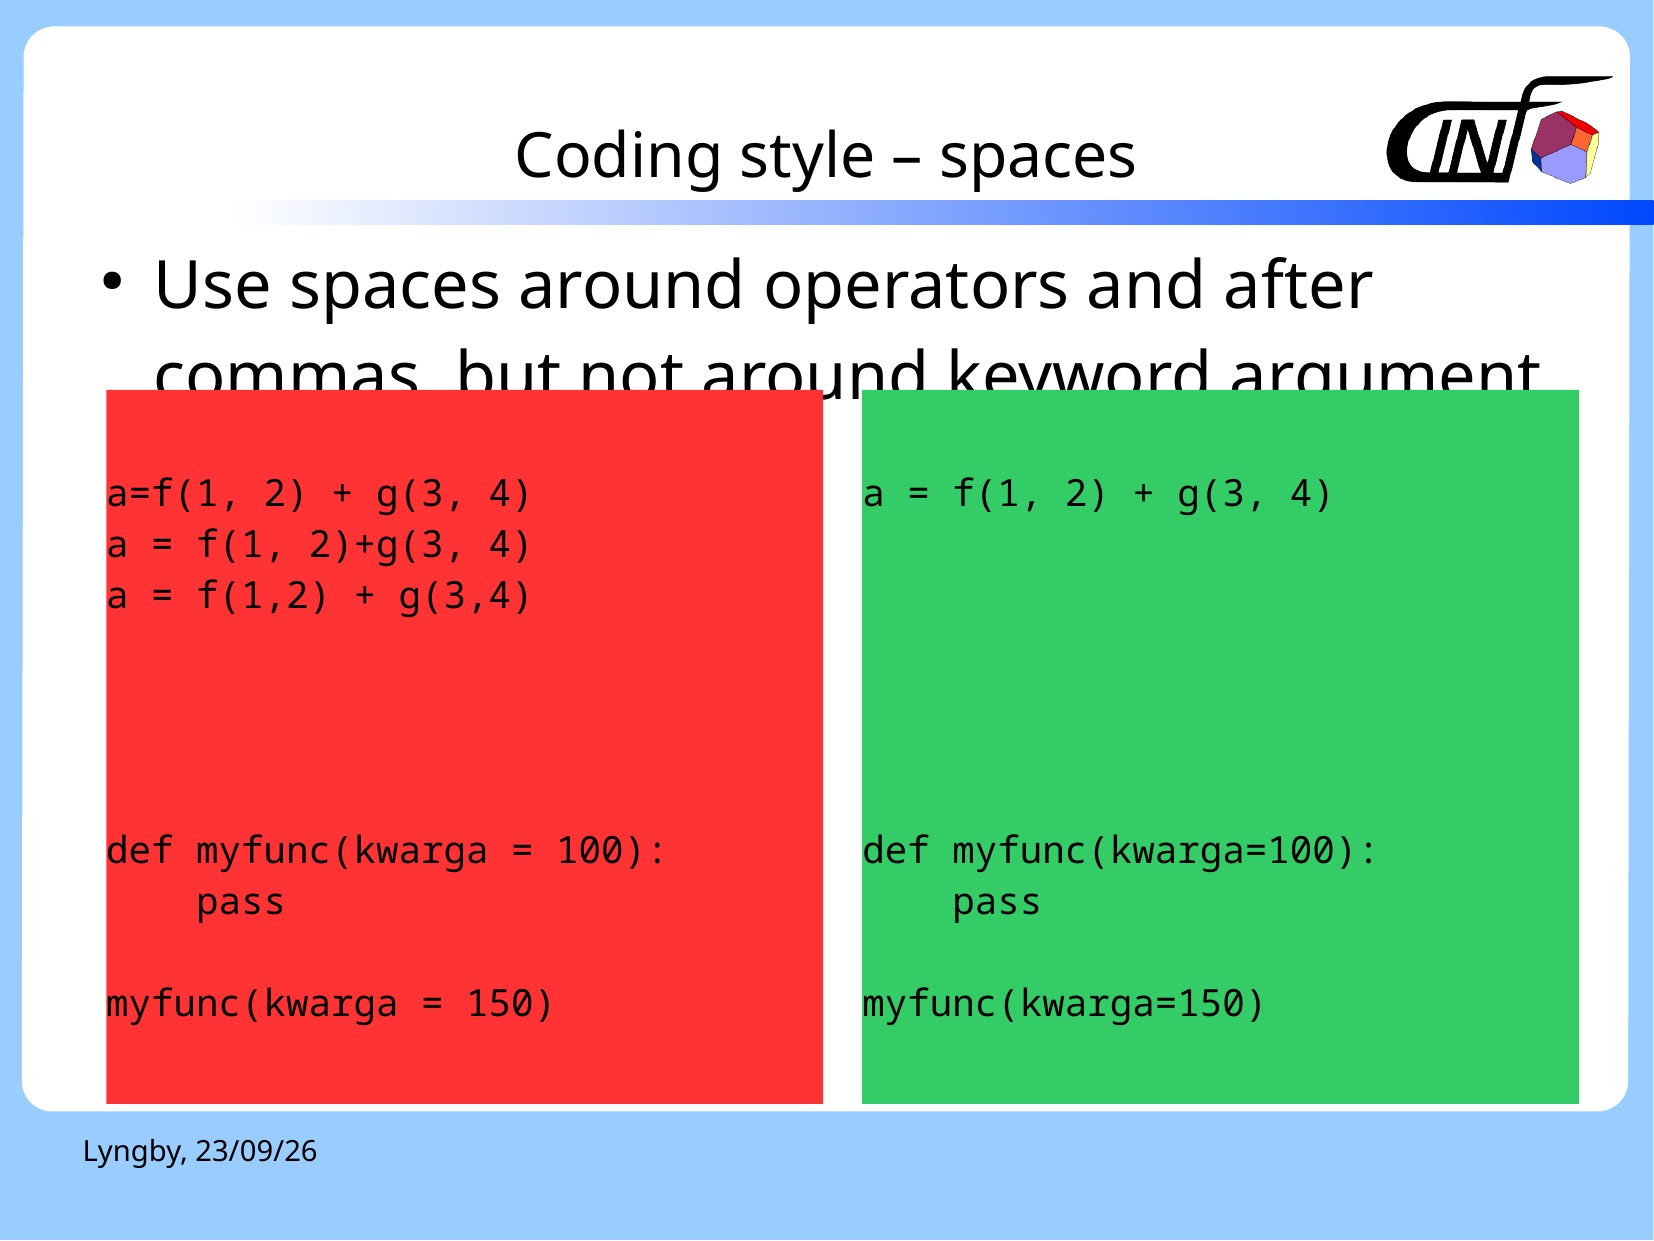

# Coding style – spaces
Use spaces around operators and after commas, but not around keyword argument '='
a=f(1, 2) + g(3, 4)
a = f(1, 2)+g(3, 4)
a = f(1,2) + g(3,4)
def myfunc(kwarga = 100):
 pass
myfunc(kwarga = 150)
a = f(1, 2) + g(3, 4)
def myfunc(kwarga=100):
 pass
myfunc(kwarga=150)